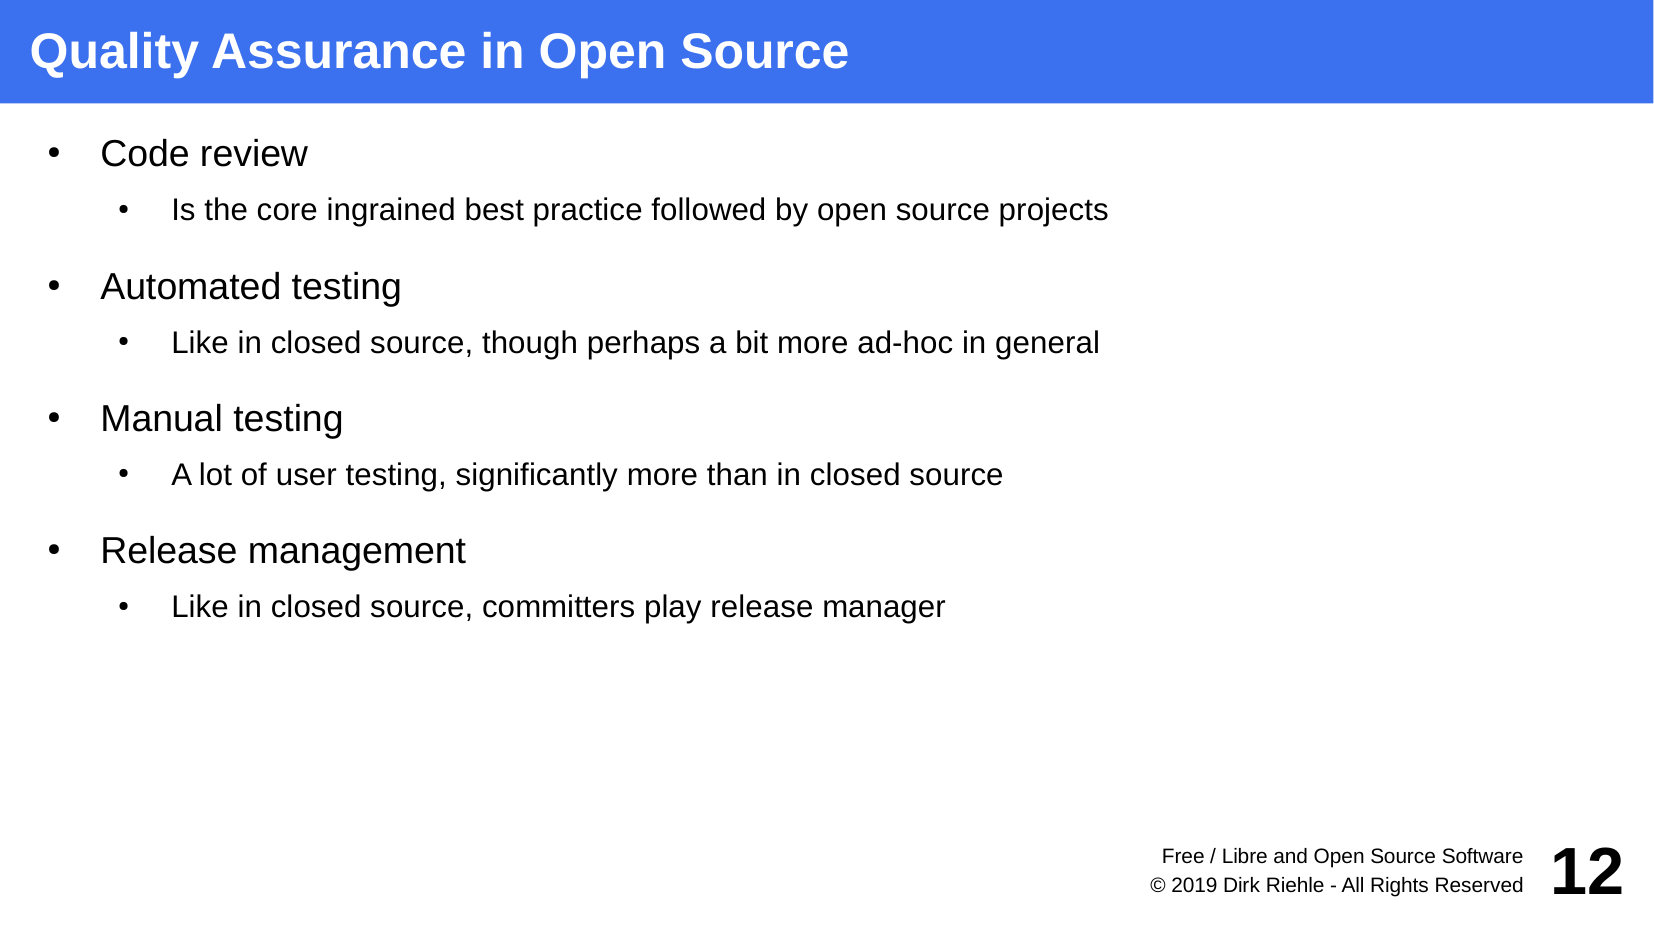

# Quality Assurance in Open Source
Code review
Is the core ingrained best practice followed by open source projects
Automated testing
Like in closed source, though perhaps a bit more ad-hoc in general
Manual testing
A lot of user testing, significantly more than in closed source
Release management
Like in closed source, committers play release manager
Free / Libre and Open Source Software
12
© 2019 Dirk Riehle - All Rights Reserved